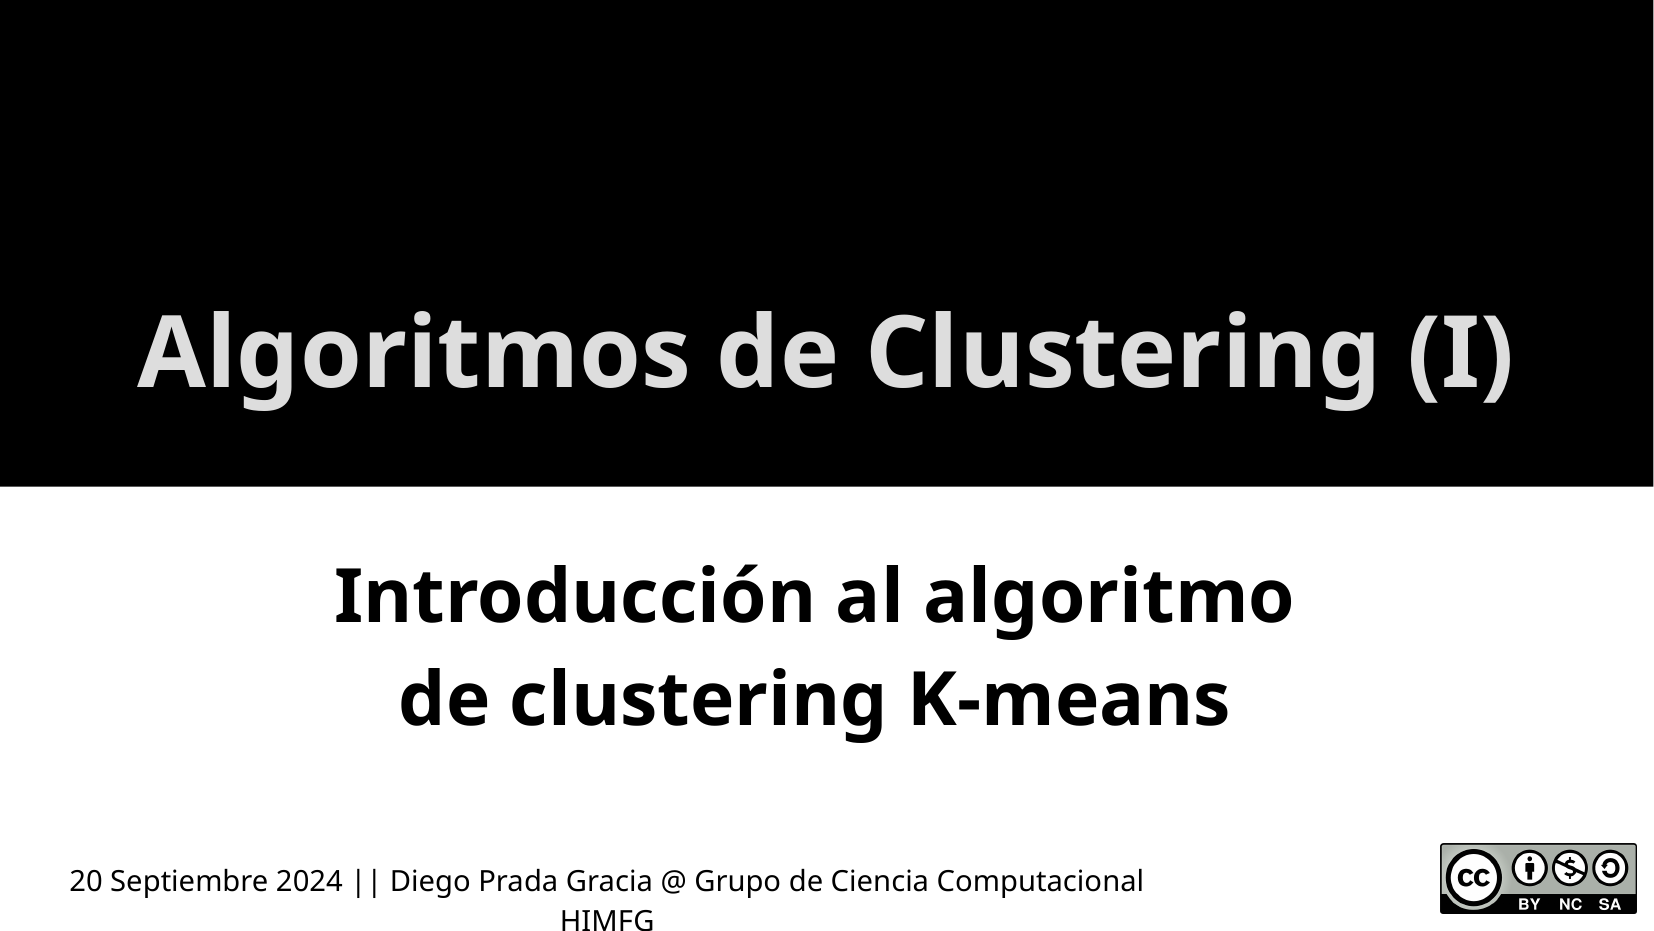

Algoritmos de Clustering (I)
Introducción al algoritmo de clustering K-means
20 Septiembre 2024 || Diego Prada Gracia @ Grupo de Ciencia Computacional HIMFG